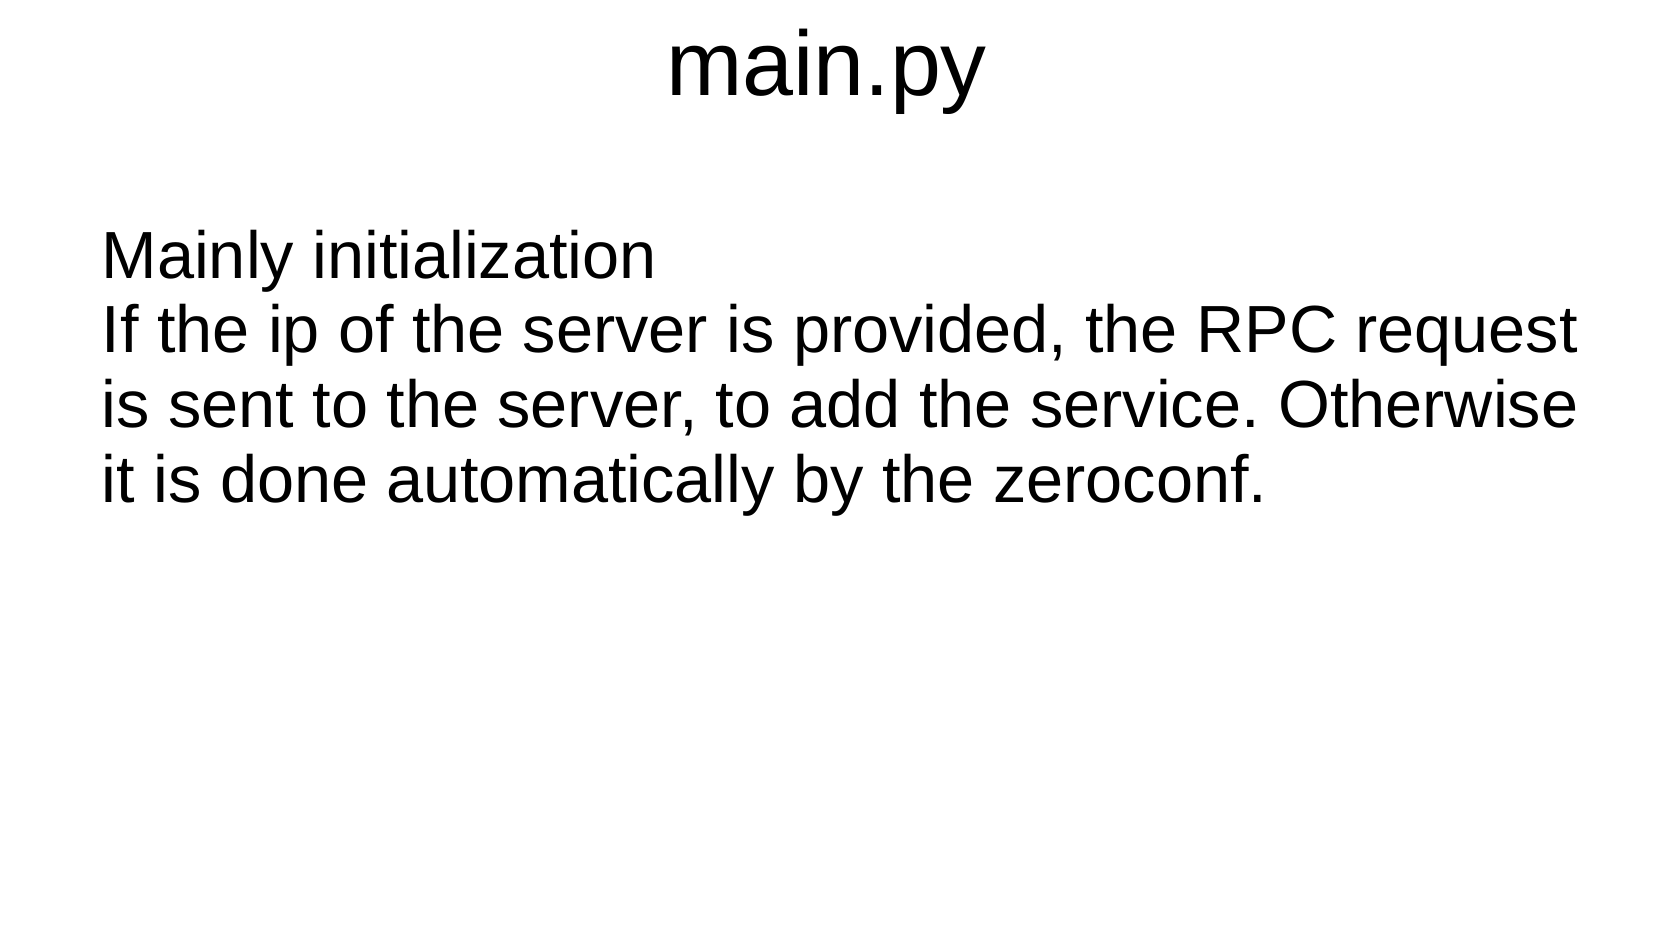

# main.py
Mainly initialization
If the ip of the server is provided, the RPC request is sent to the server, to add the service. Otherwise it is done automatically by the zeroconf.